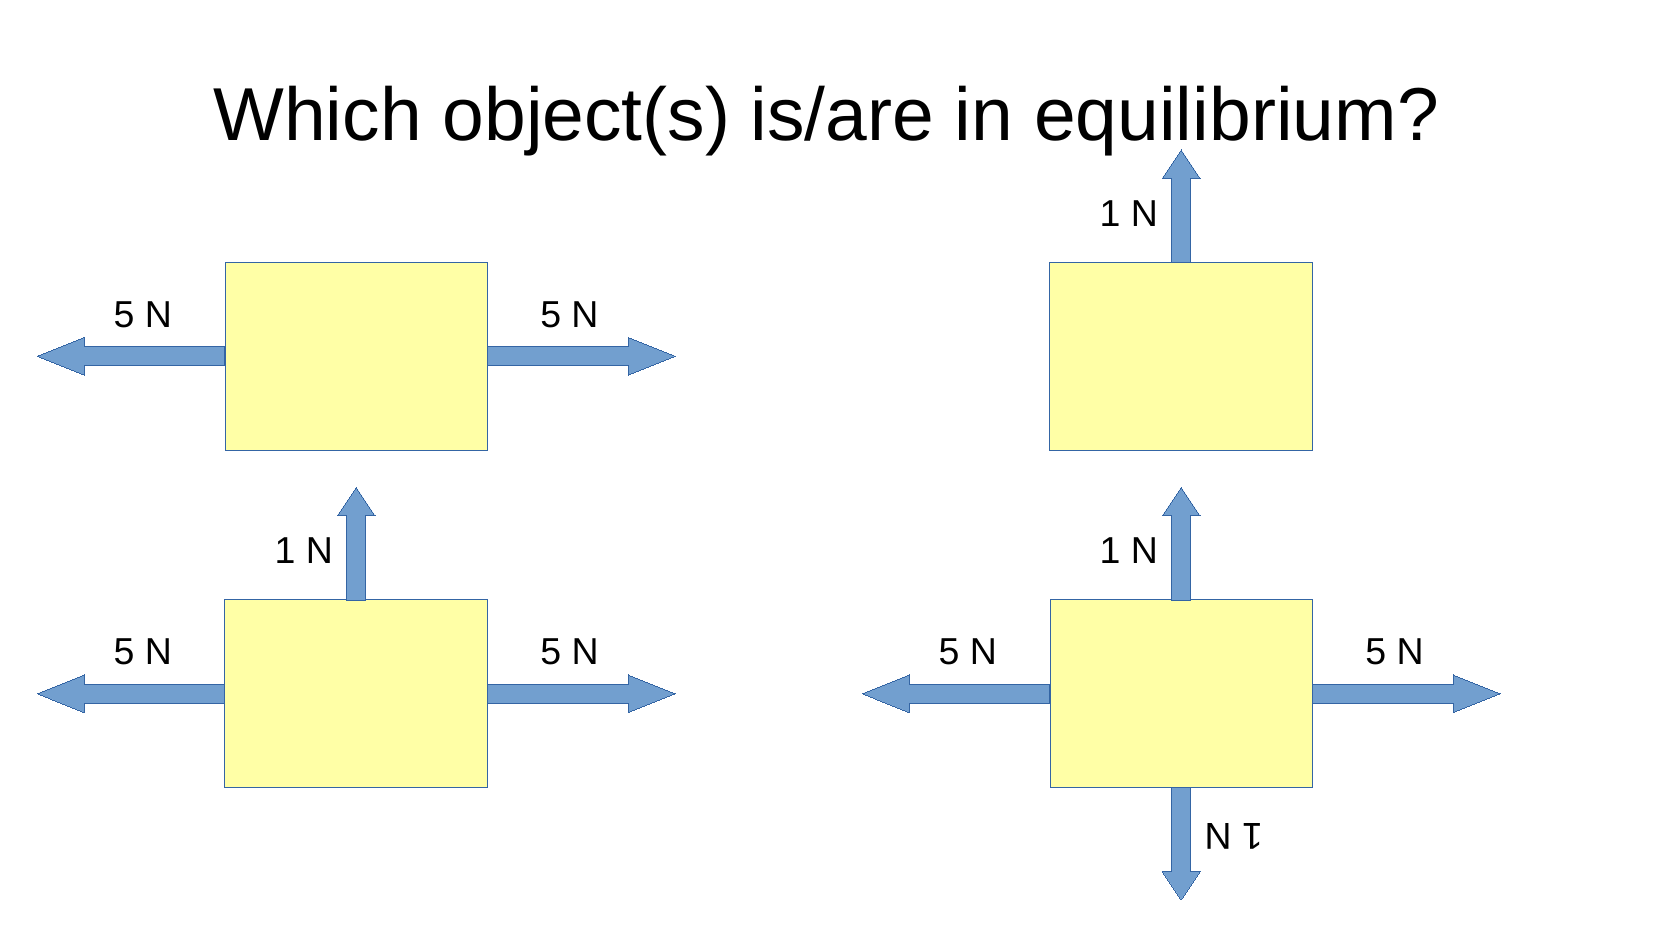

# Which object(s) is/are in equilibrium?
1 N
5 N
5 N
1 N
1 N
5 N
5 N
5 N
5 N
1 N